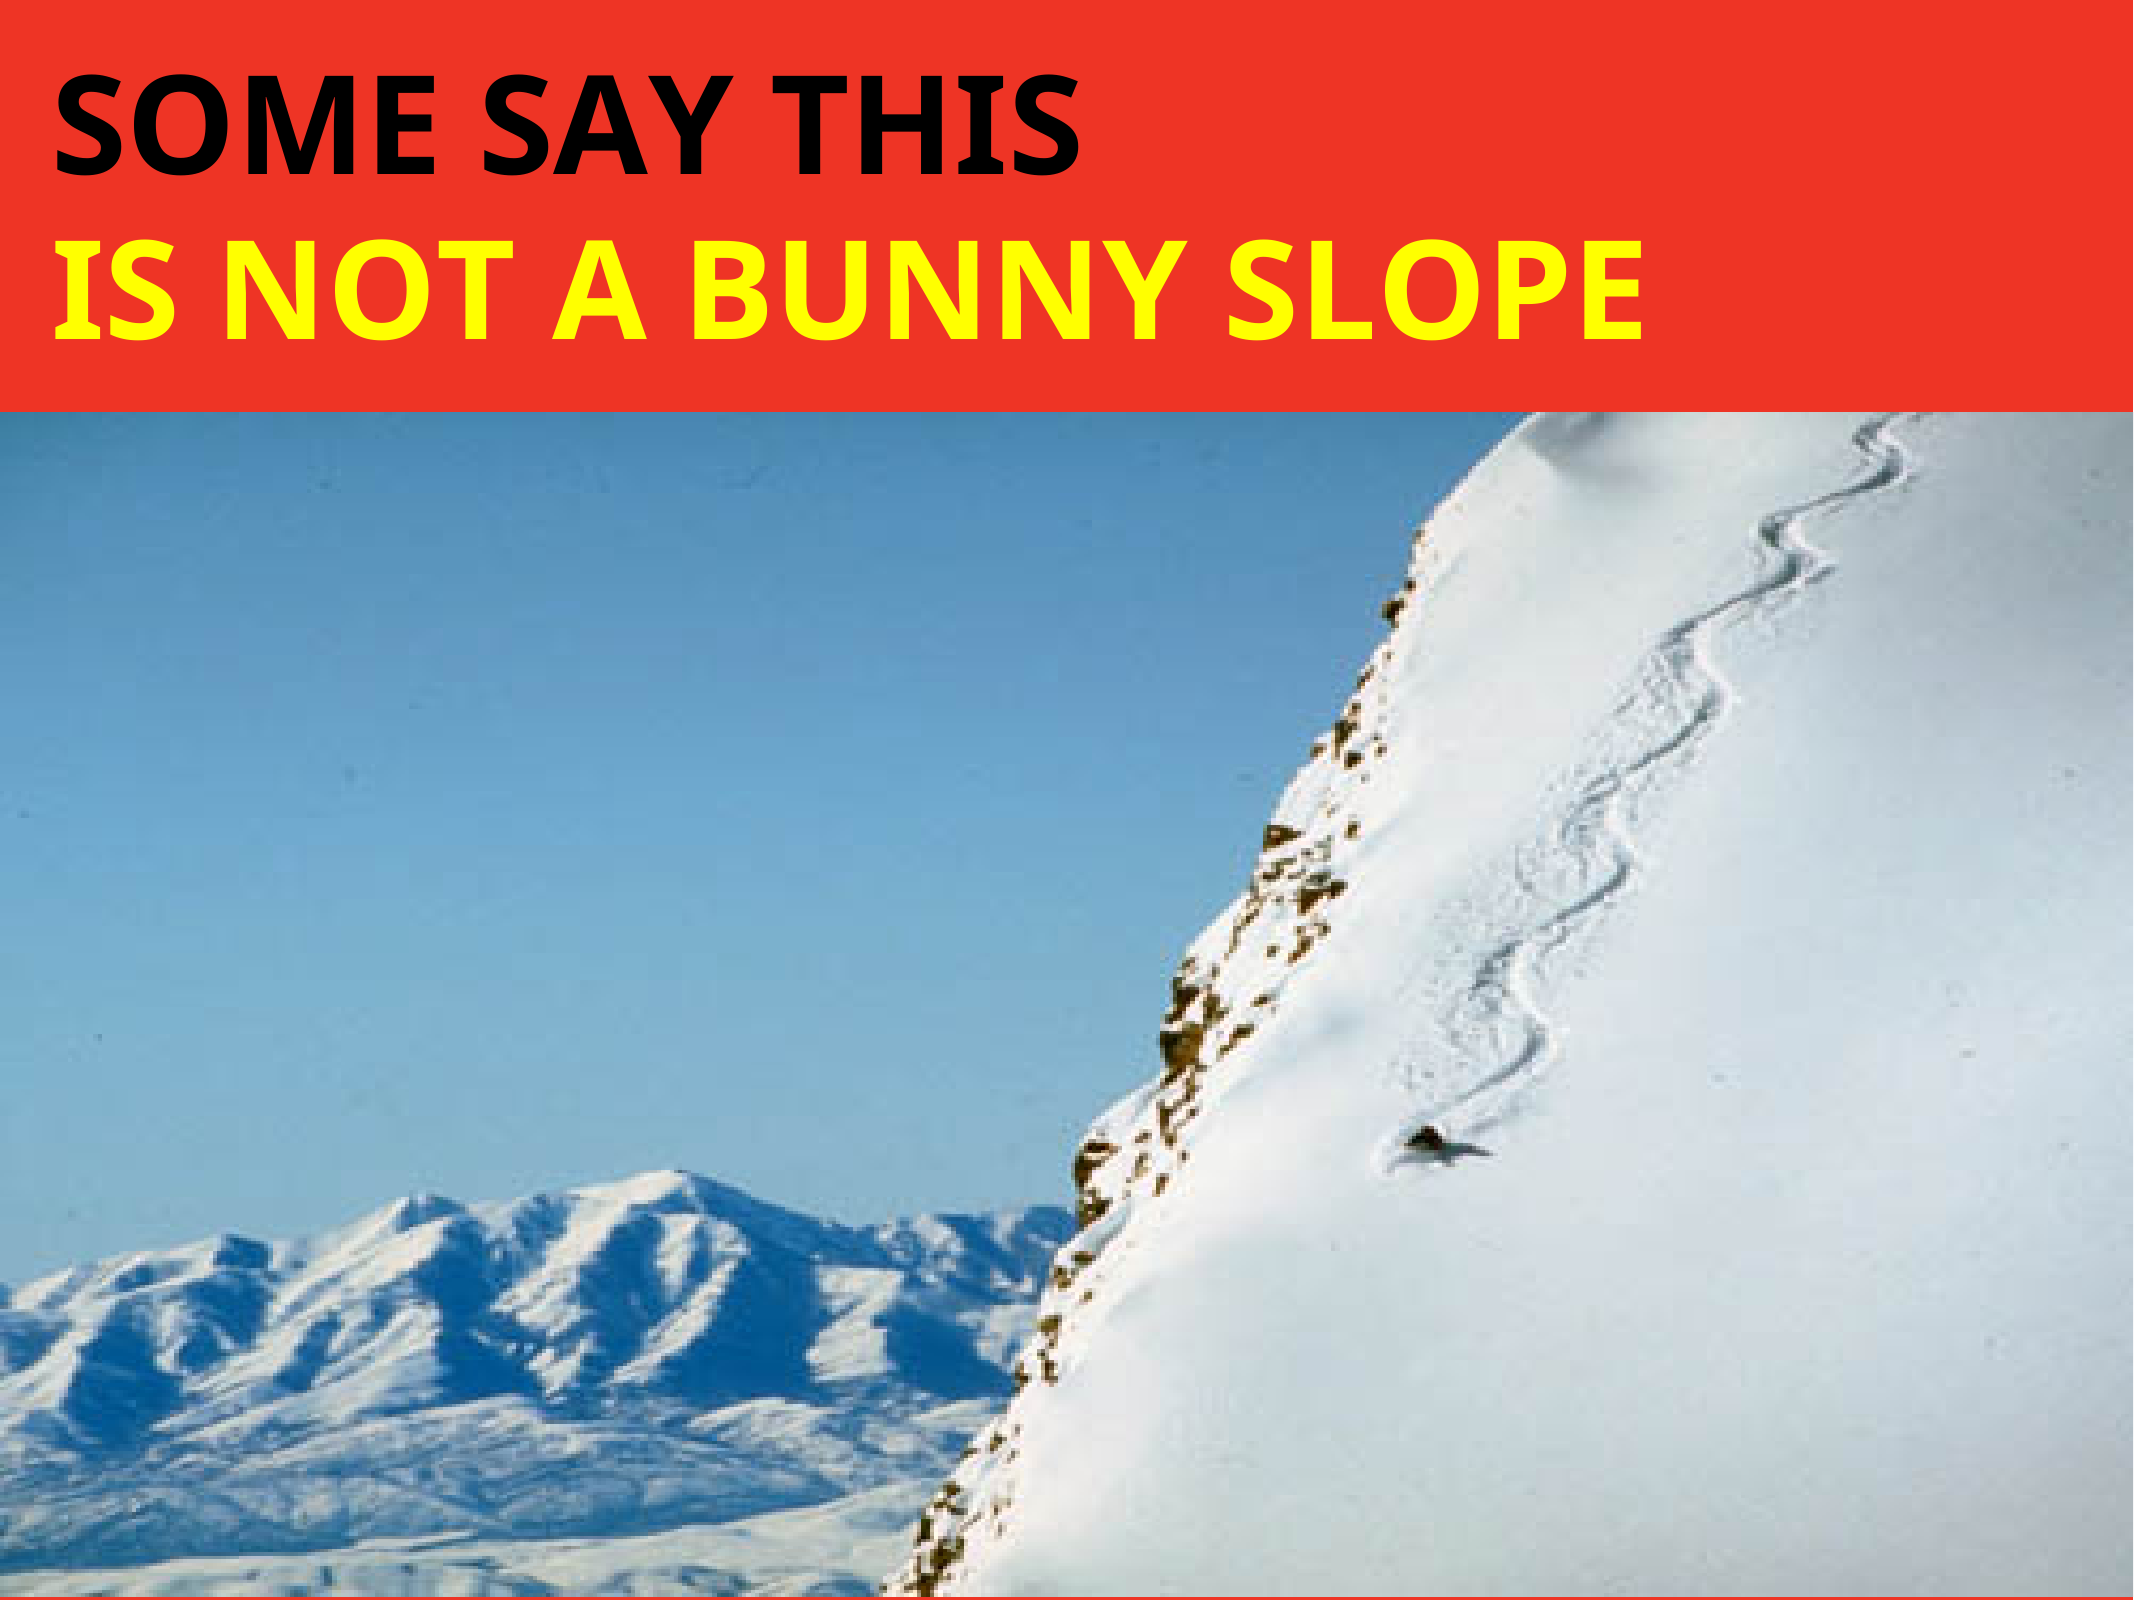

SOME SAY THIS
IS NOT A BUNNY SLOPE